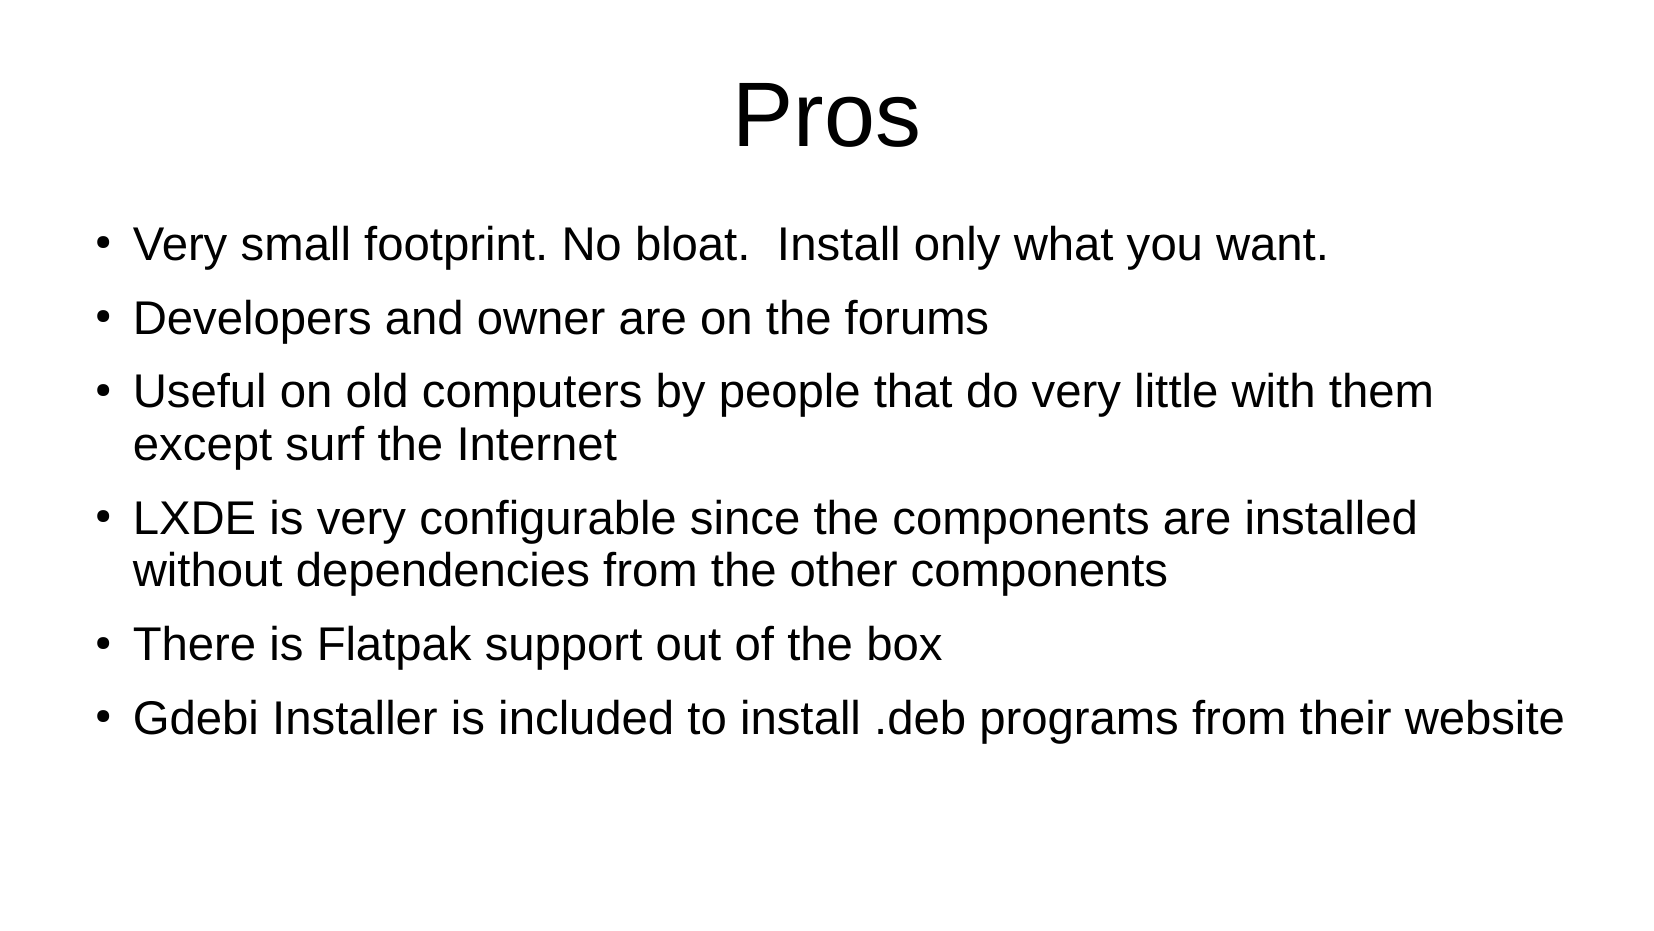

# Pros
Very small footprint. No bloat. Install only what you want.
Developers and owner are on the forums
Useful on old computers by people that do very little with them except surf the Internet
LXDE is very configurable since the components are installed without dependencies from the other components
There is Flatpak support out of the box
Gdebi Installer is included to install .deb programs from their website